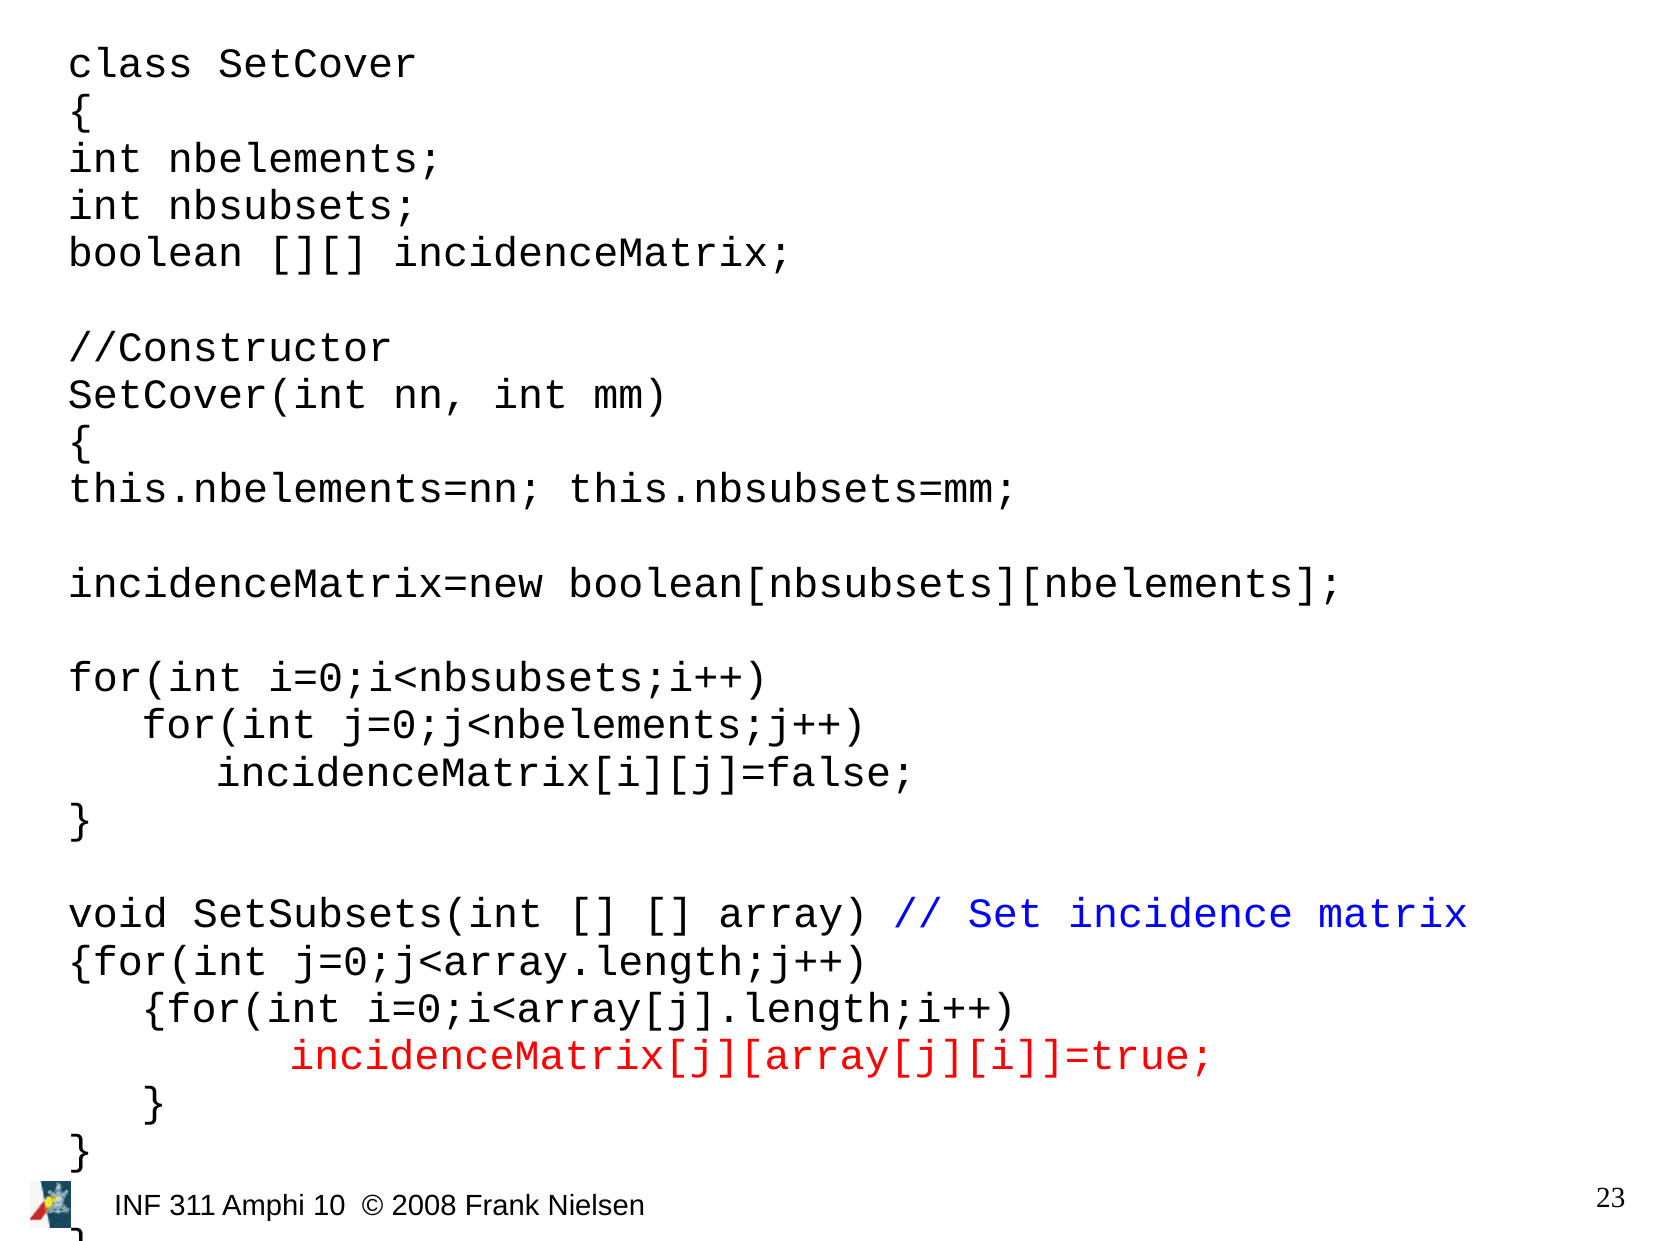

class SetCover
{
int nbelements;
int nbsubsets;
boolean [][] incidenceMatrix;
//Constructor
SetCover(int nn, int mm)
{
this.nbelements=nn; this.nbsubsets=mm;
incidenceMatrix=new boolean[nbsubsets][nbelements];
for(int i=0;i<nbsubsets;i++)
	for(int j=0;j<nbelements;j++)
		incidenceMatrix[i][j]=false;
}
void SetSubsets(int [] [] array) // Set incidence matrix
{for(int j=0;j<array.length;j++)
	{for(int i=0;i<array[j].length;i++)
			incidenceMatrix[j][array[j][i]]=true;
	}
}
}